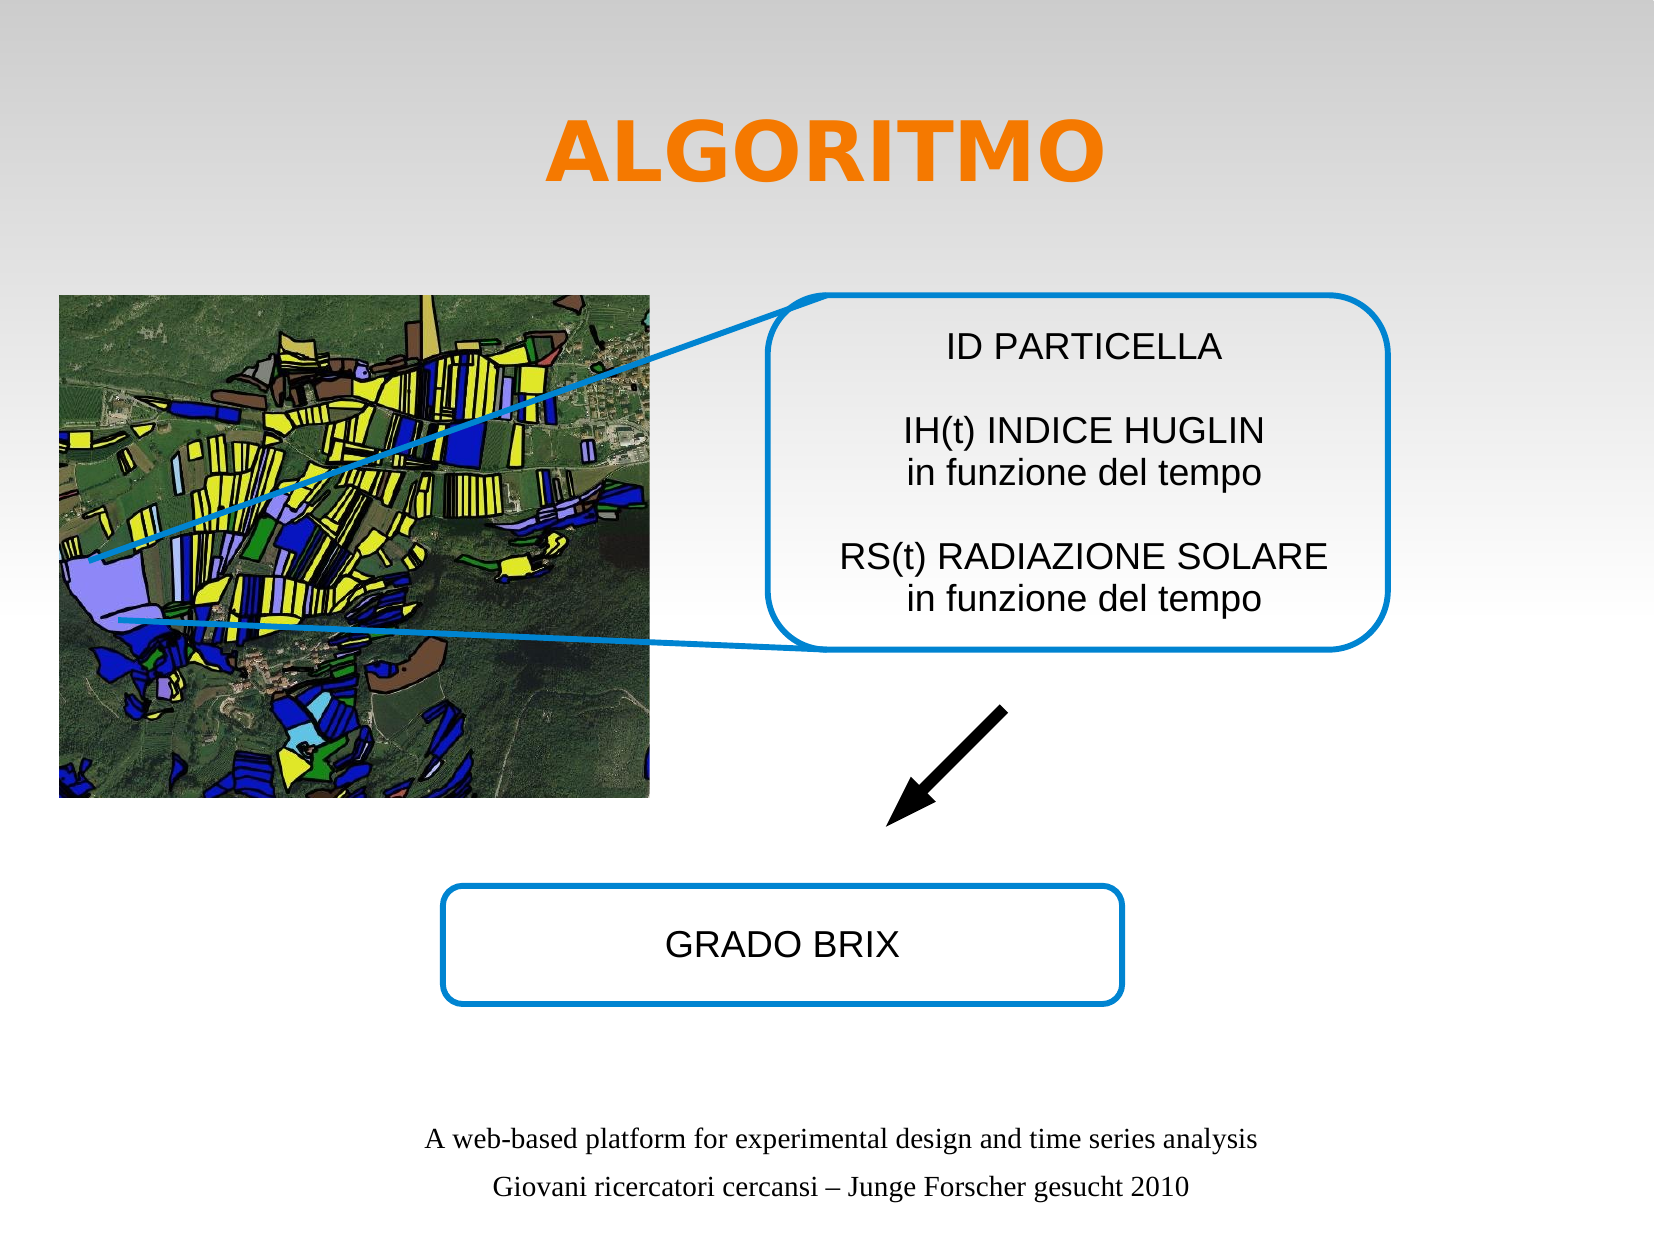

# ALGORITMO
ID PARTICELLA
IH(t) INDICE HUGLIN
in funzione del tempo
RS(t) RADIAZIONE SOLARE
in funzione del tempo
GRADO BRIX